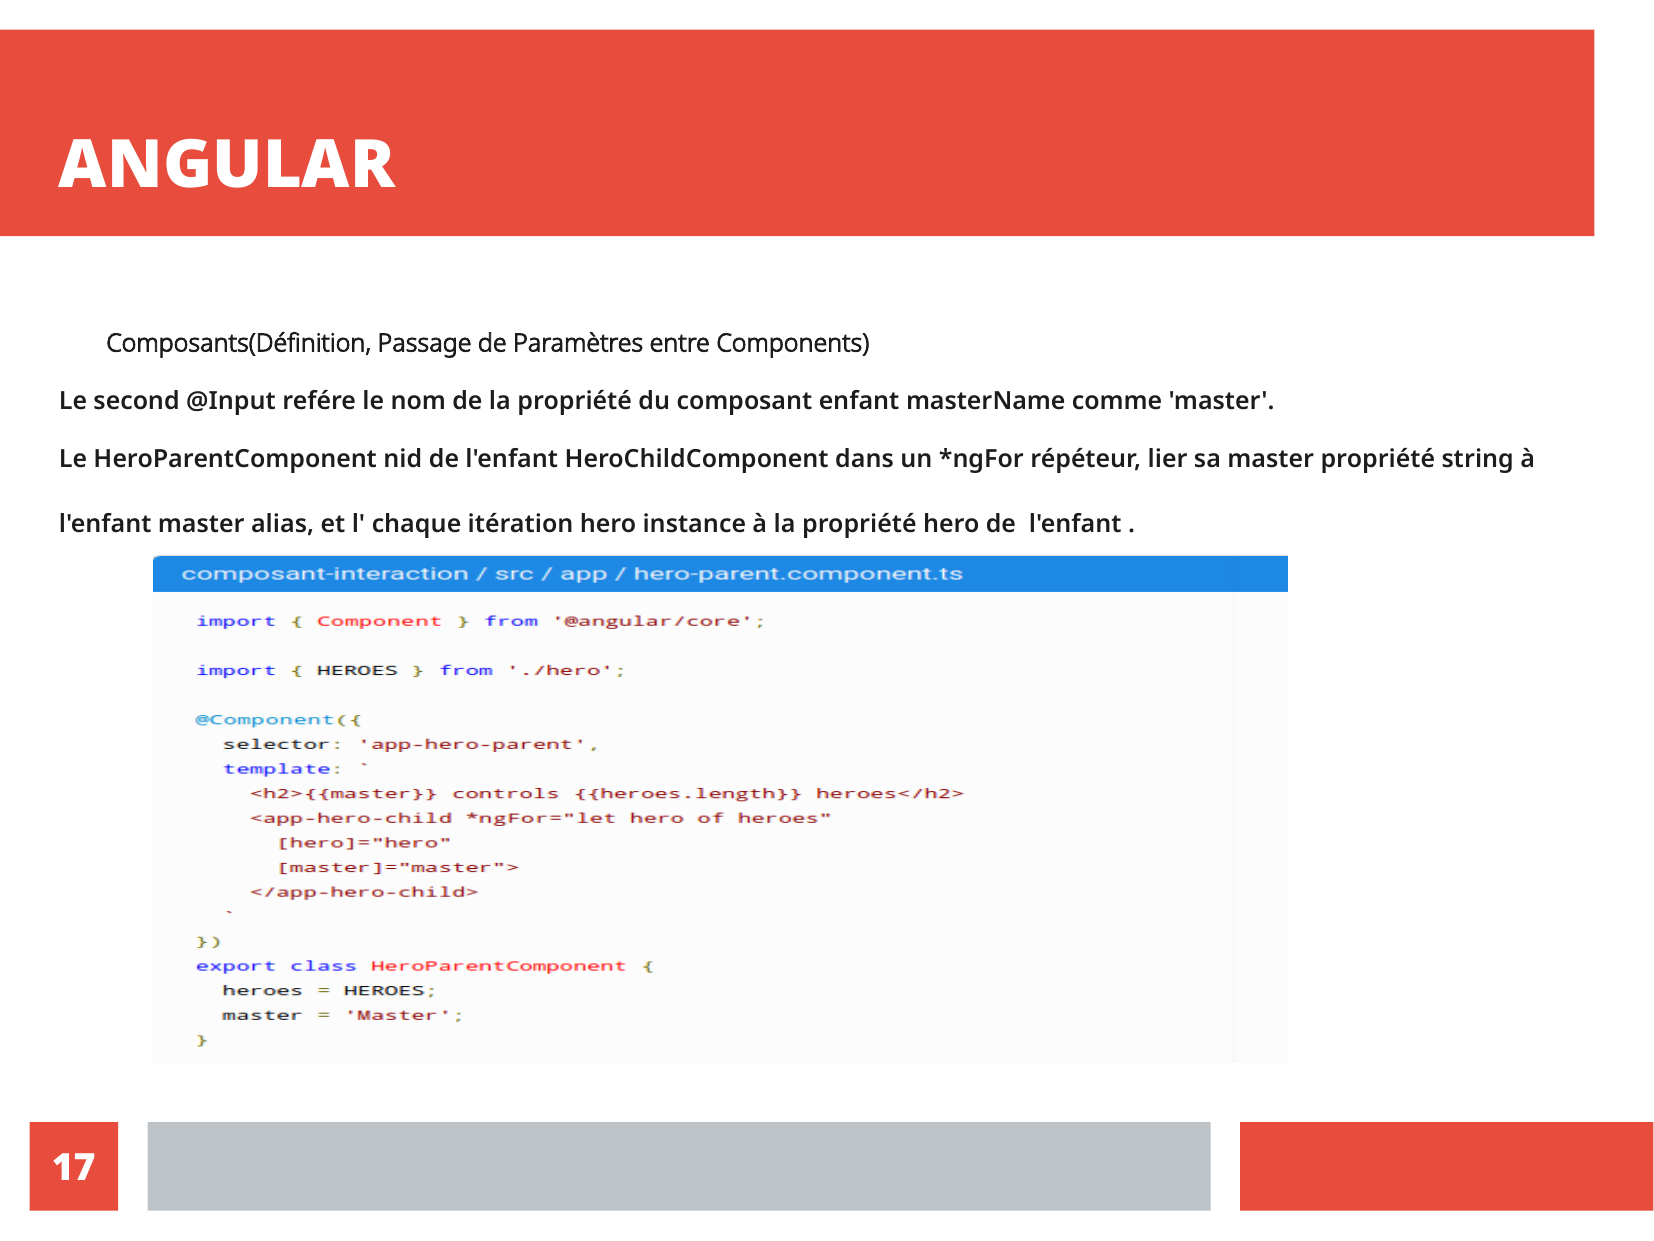

# ANGULAR
Composants(Définition, Passage de Paramètres entre Components)
Le second @Input refére le nom de la propriété du composant enfant masterName comme 'master'.
Le HeroParentComponent nid de l'enfant HeroChildComponent dans un *ngFor répéteur, lier sa master propriété string à l'enfant master alias, et l' chaque itération hero instance à la propriété hero de l'enfant .
17